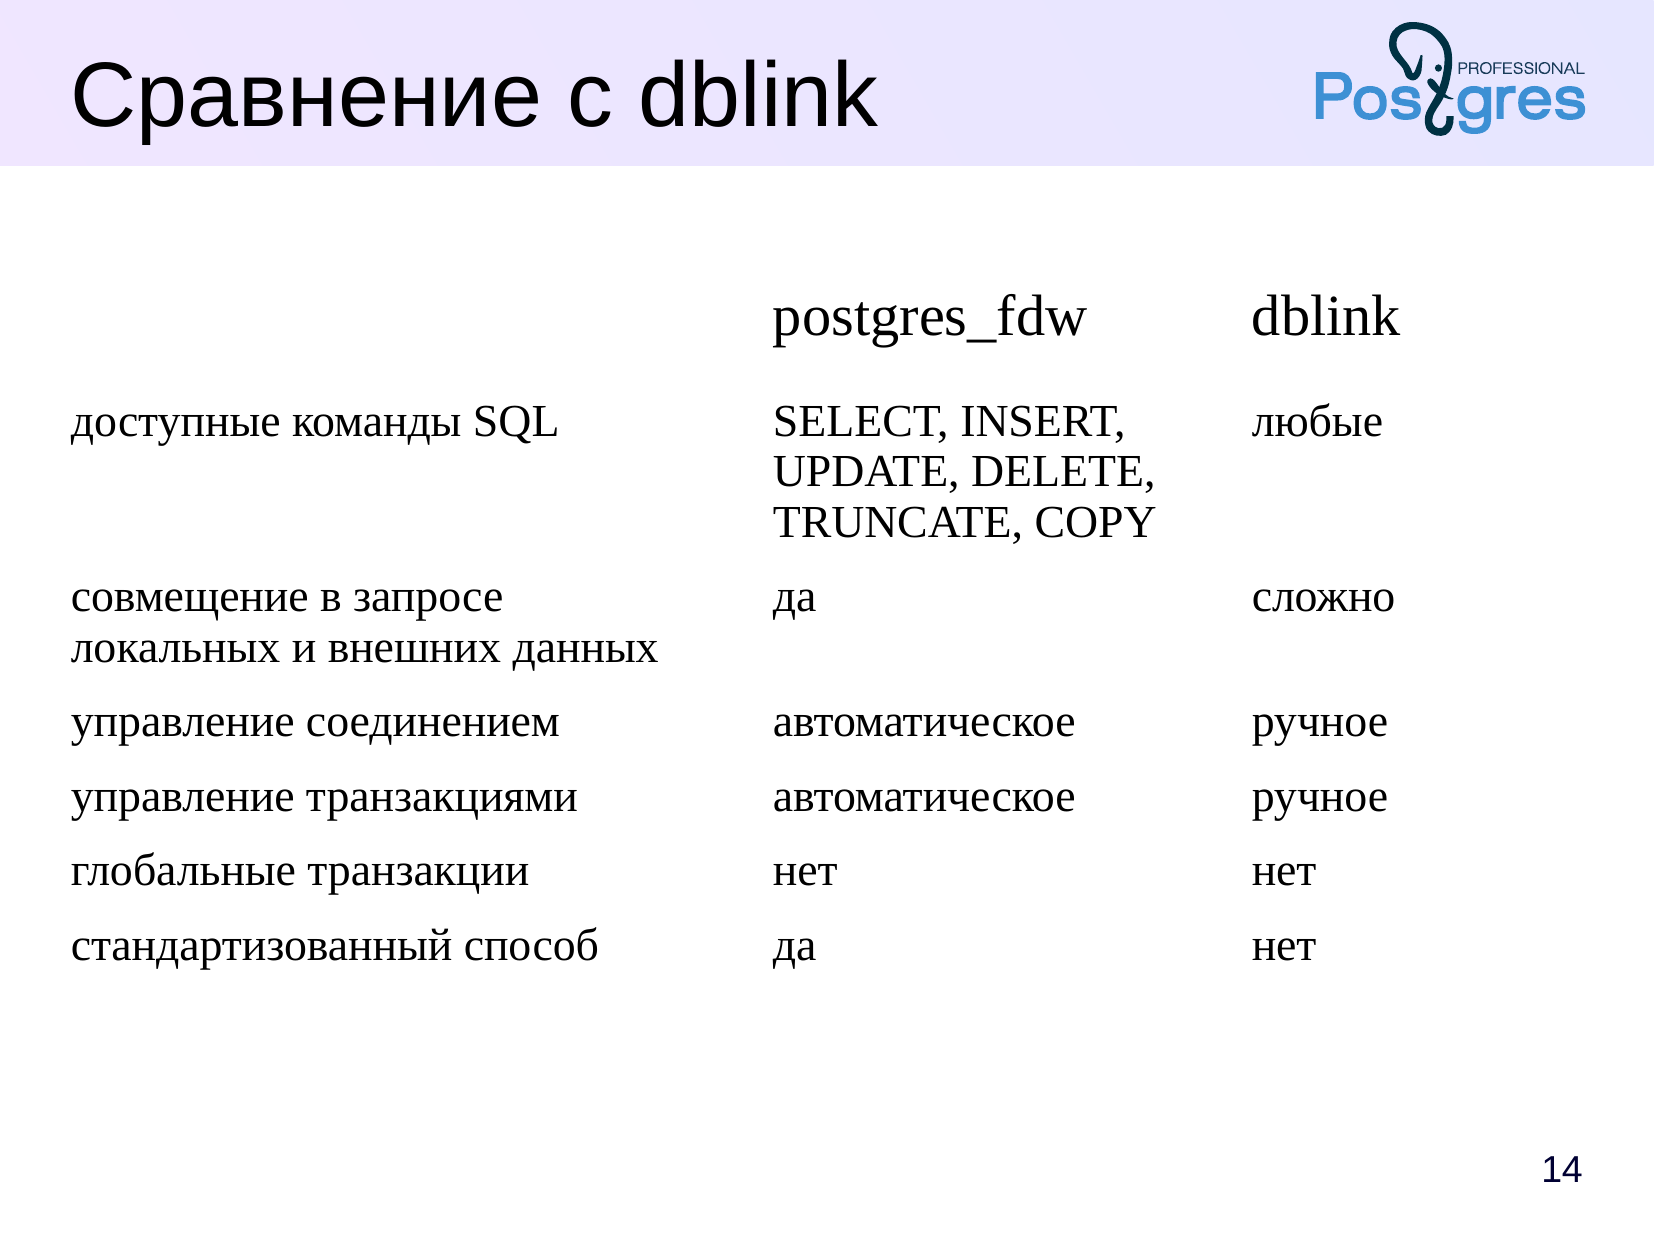

# Сравнение с dblink
 	postgres_fdw	dblink
доступные команды SQL	SELECT, INSERT, 	любые
	UPDATE, DELETE,
	TRUNCATE, COPY
совмещение в запросе	да	сложно
локальных и внешних данных
управление соединением	автоматическое	ручное
управление транзакциями	автоматическое	ручное
глобальные транзакции	нет	нет
стандартизованный способ	да	нет